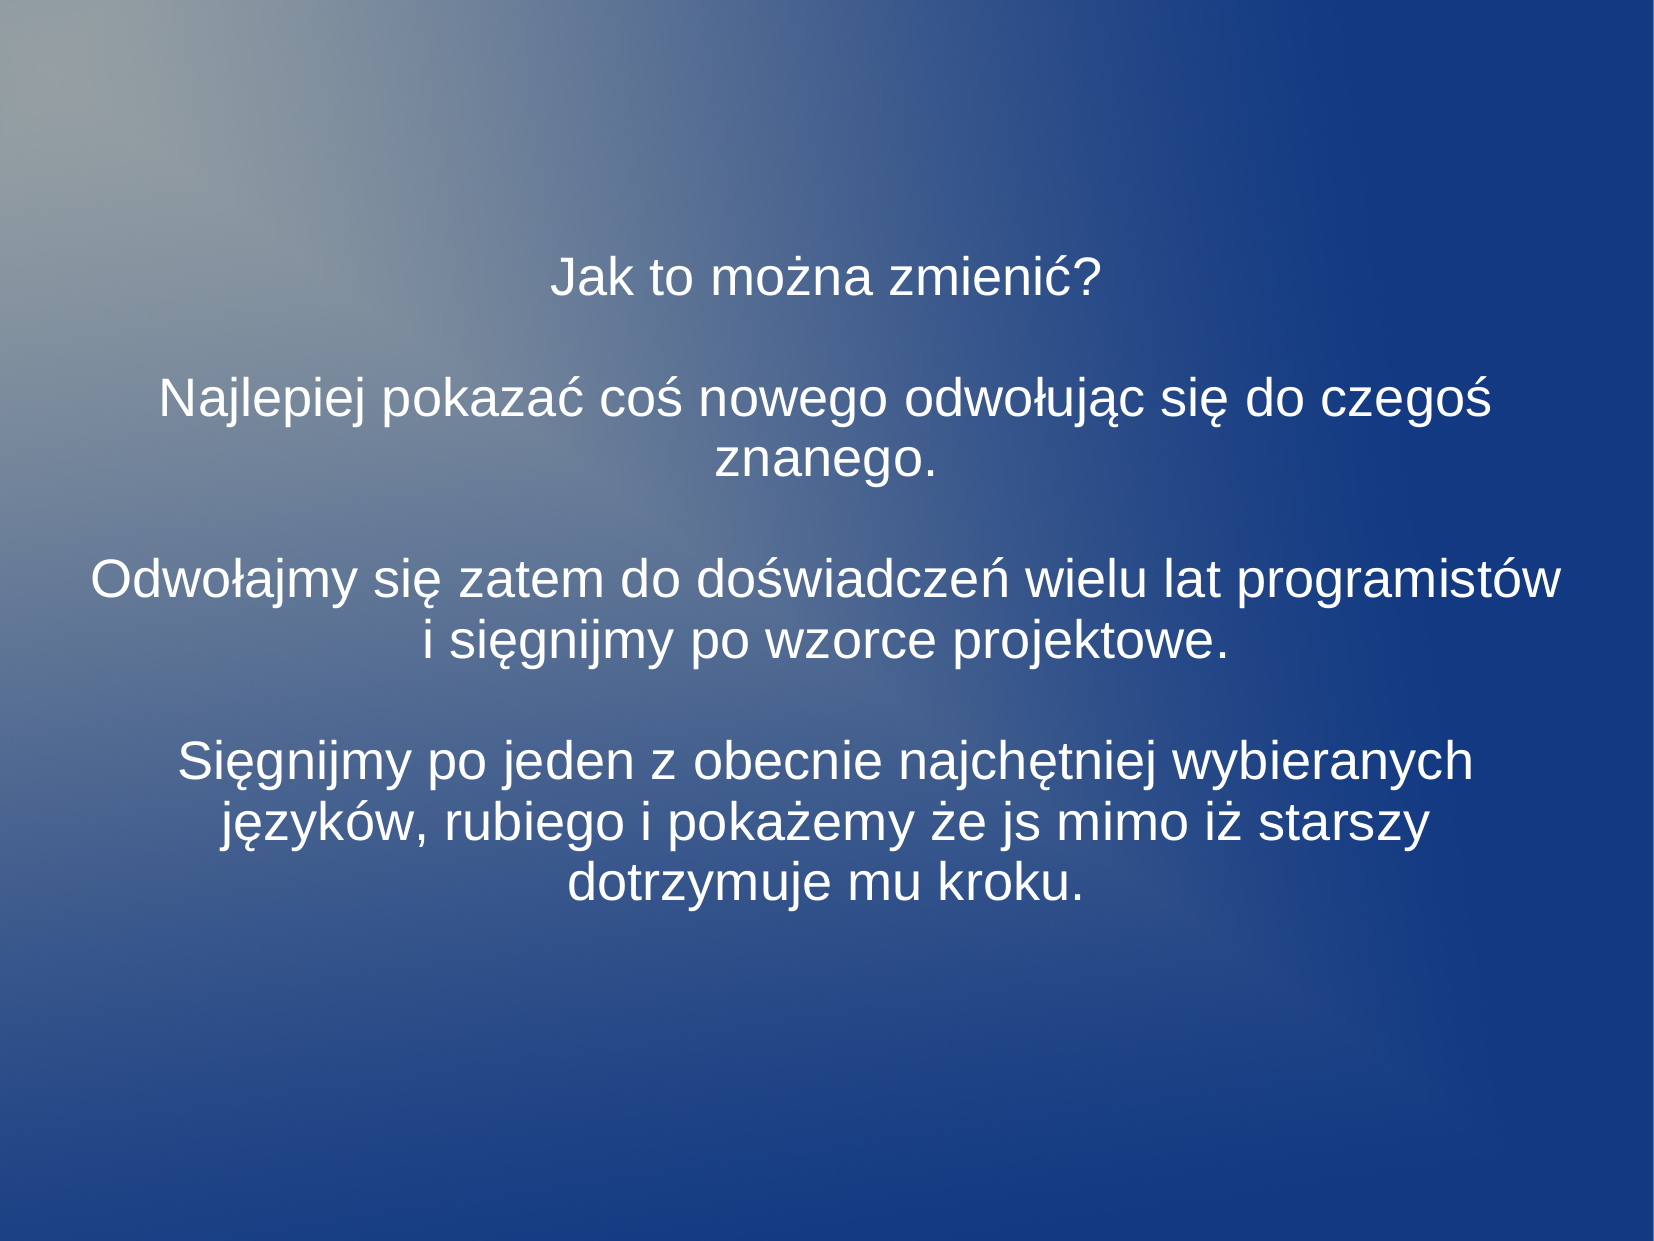

# Jak to można zmienić?
Najlepiej pokazać coś nowego odwołując się do czegoś znanego.
Odwołajmy się zatem do doświadczeń wielu lat programistów i sięgnijmy po wzorce projektowe.
Sięgnijmy po jeden z obecnie najchętniej wybieranych języków, rubiego i pokażemy że js mimo iż starszy dotrzymuje mu kroku.